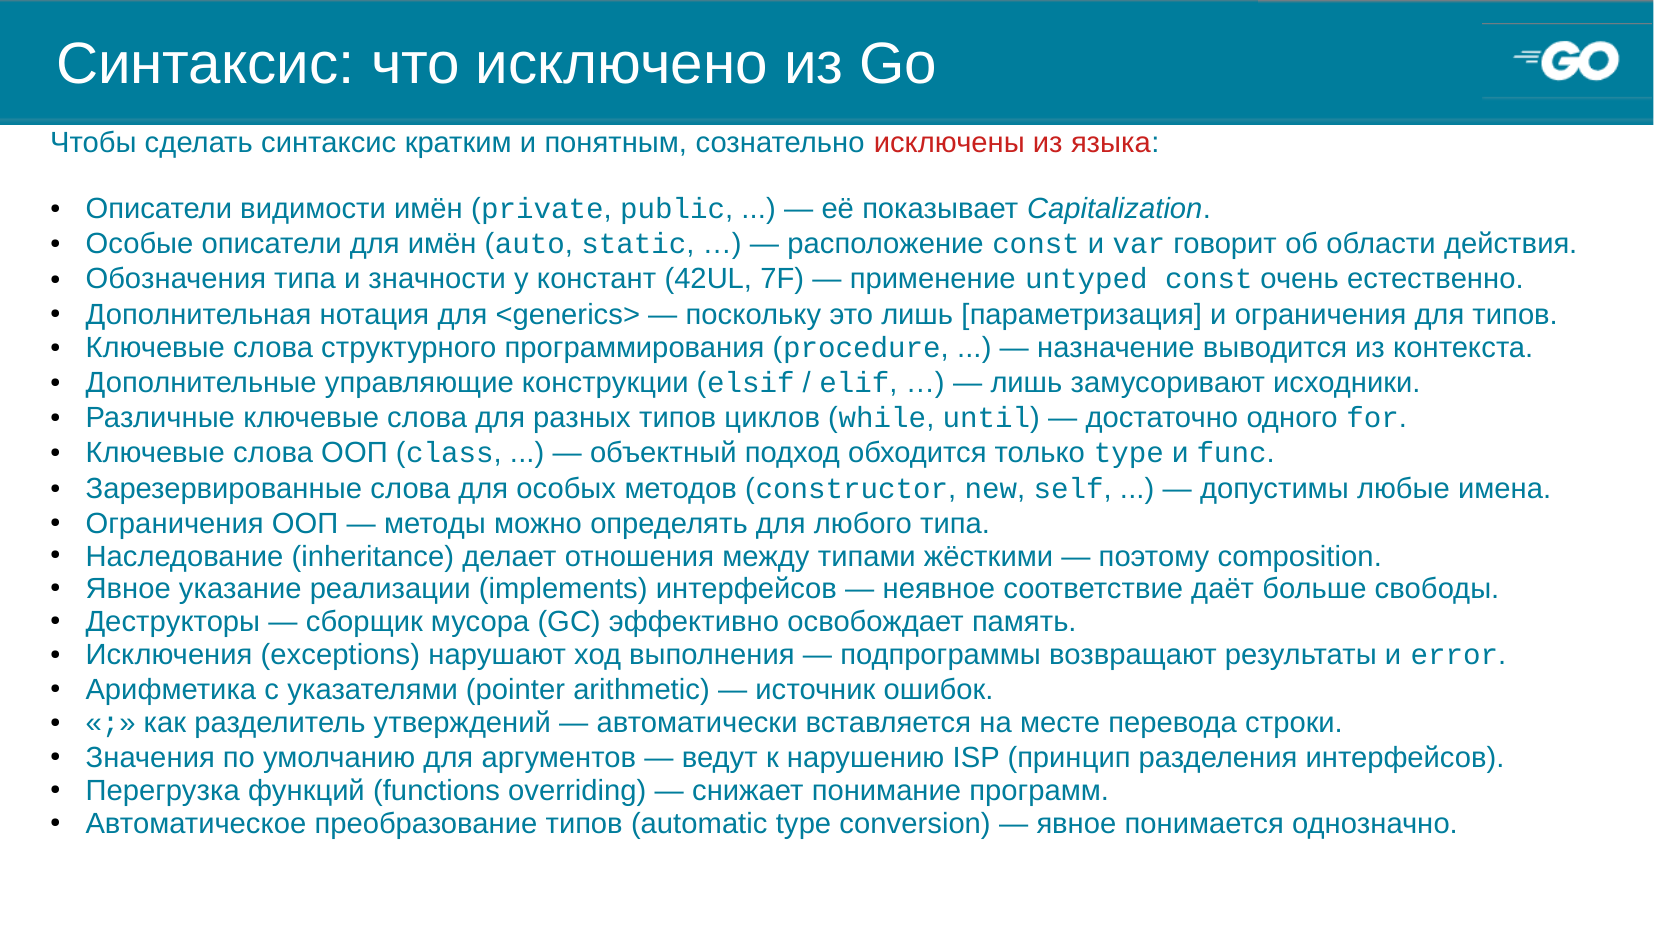

Синтаксис: что исключено из Go
Чтобы сделать синтаксис кратким и понятным, сознательно исключены из языка:
Описатели видимости имён (private, public, ...) — её показывает Capitalization.
Особые описатели для имён (auto, static, …) — расположение const и var говорит об области действия.
Обозначения типа и значности у констант (42UL, 7F) — применение untyped const очень естественно.
Дополнительная нотация для <generics> — поскольку это лишь [параметризация] и ограничения для типов.
Ключевые слова структурного программирования (procedure, ...) — назначение выводится из контекста.
Дополнительные управляющие конструкции (elsif / elif, …) — лишь замусоривают исходники.
Различные ключевые слова для разных типов циклов (while, until) — достаточно одного for.
Ключевые слова ООП (class, ...) — объектный подход обходится только type и func.
Зарезервированные слова для особых методов (constructor, new, self, ...) — допустимы любые имена.
Ограничения ООП — методы можно определять для любого типа.
Наследование (inheritance) делает отношения между типами жёсткими — поэтому composition.
Явное указание реализации (implements) интерфейсов — неявное соответствие даёт больше свободы.
Деструкторы — сборщик мусора (GC) эффективно освобождает память.
Исключения (exceptions) нарушают ход выполнения — подпрограммы возвращают результаты и error.
Арифметика с указателями (pointer arithmetic) — источник ошибок.
«;» как разделитель утверждений — автоматически вставляется на месте перевода строки.
Значения по умолчанию для аргументов — ведут к нарушению ISP (принцип разделения интерфейсов).
Перегрузка функций (functions overriding) — снижает понимание программ.
Автоматическое преобразование типов (automatic type conversion) — явное понимается однозначно.